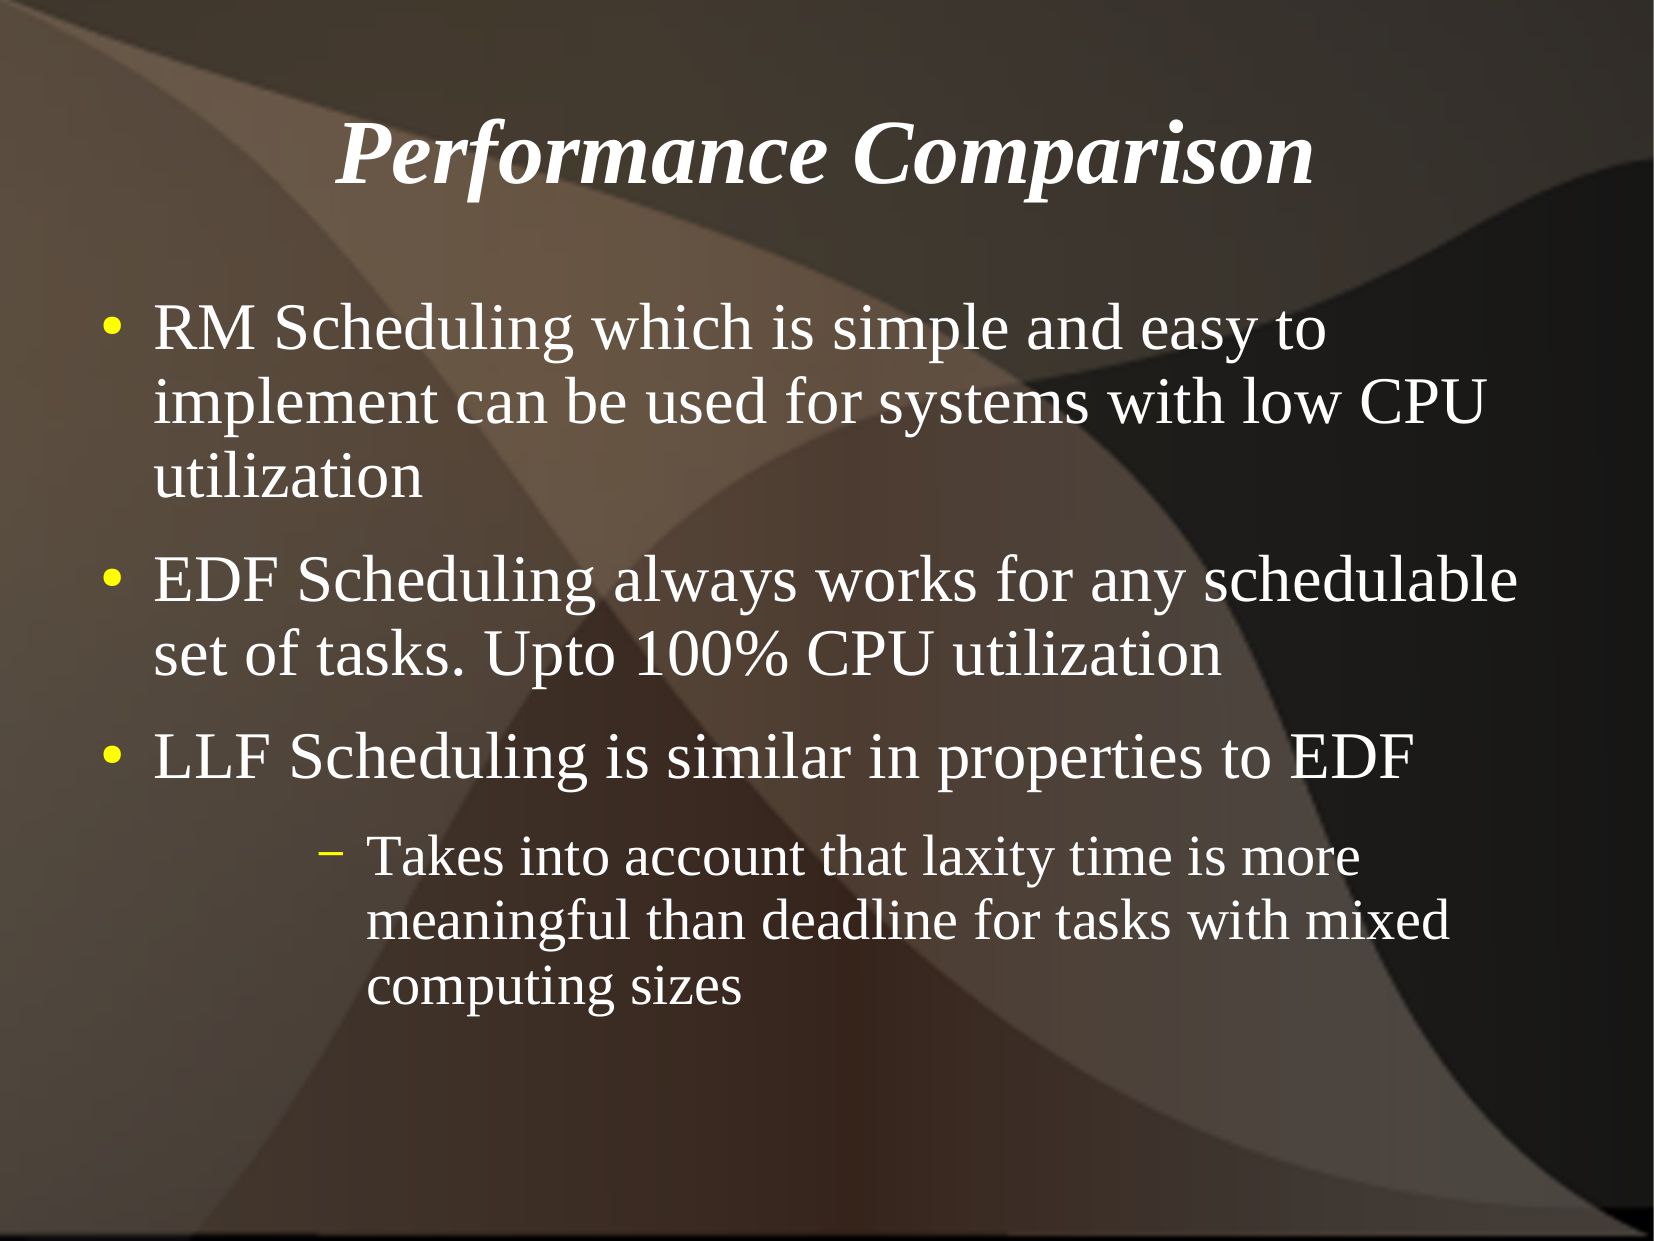

# Performance Comparison
RM Scheduling which is simple and easy to implement can be used for systems with low CPU utilization
EDF Scheduling always works for any schedulable set of tasks. Upto 100% CPU utilization
LLF Scheduling is similar in properties to EDF
Takes into account that laxity time is more meaningful than deadline for tasks with mixed computing sizes